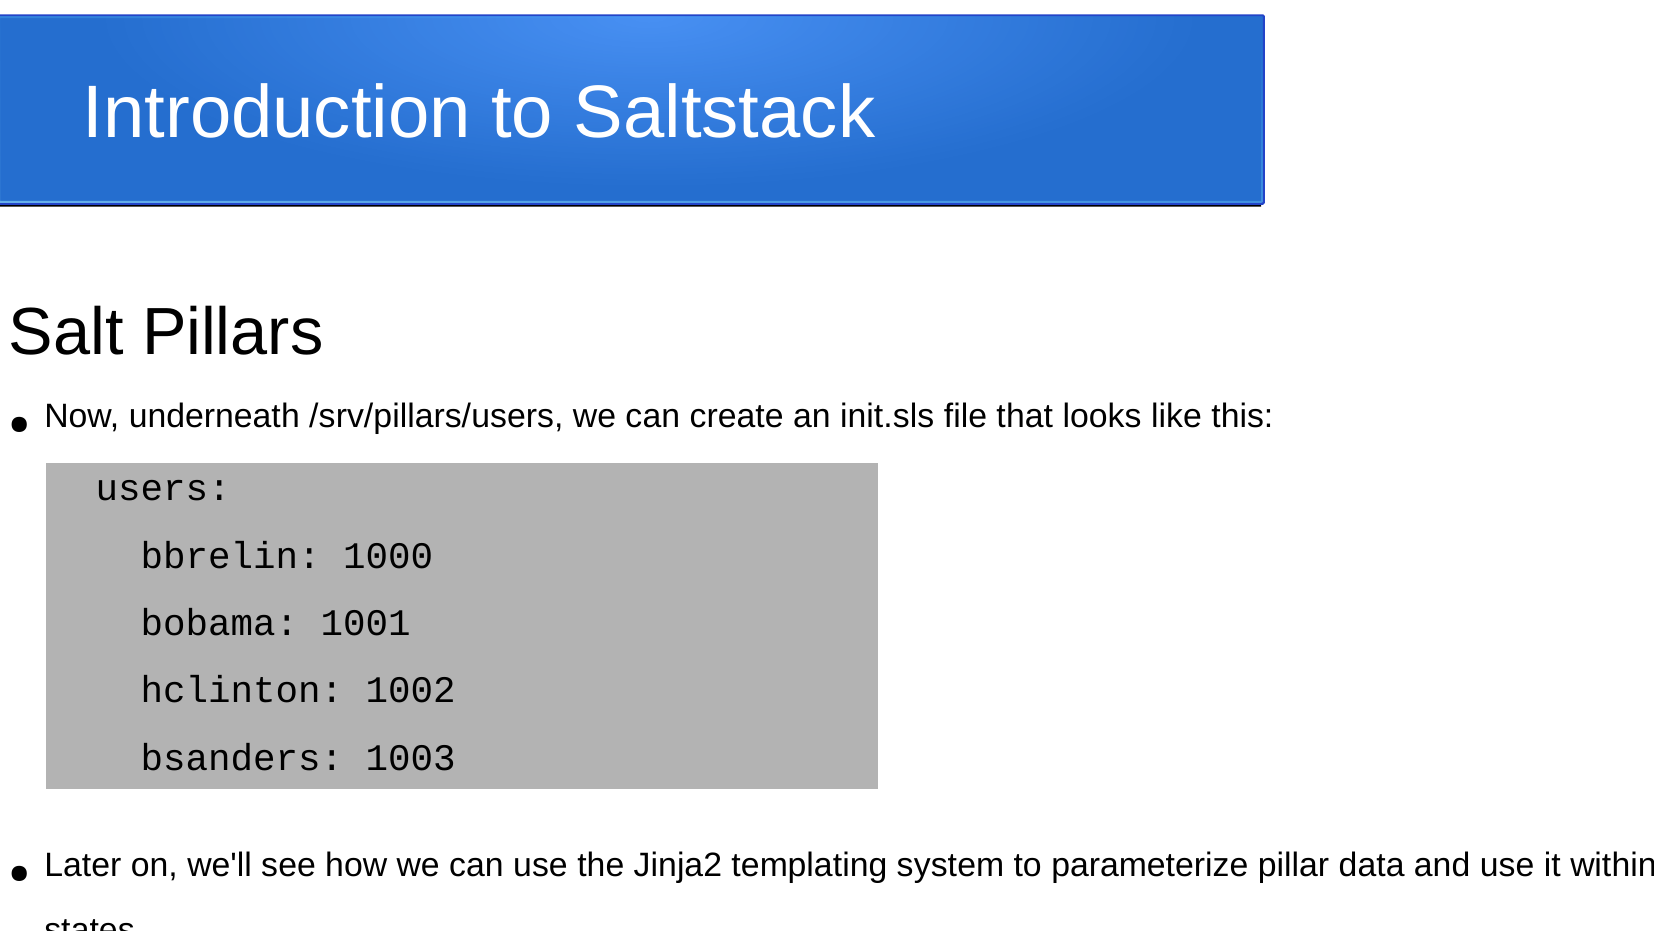

# Introduction to Saltstack
Salt Pillars
Now, underneath /srv/pillars/users, we can create an init.sls file that looks like this:
Later on, we'll see how we can use the Jinja2 templating system to parameterize pillar data and use it within states.
| users: bbrelin: 1000 bobama: 1001 hclinton: 1002 bsanders: 1003 |
| --- |